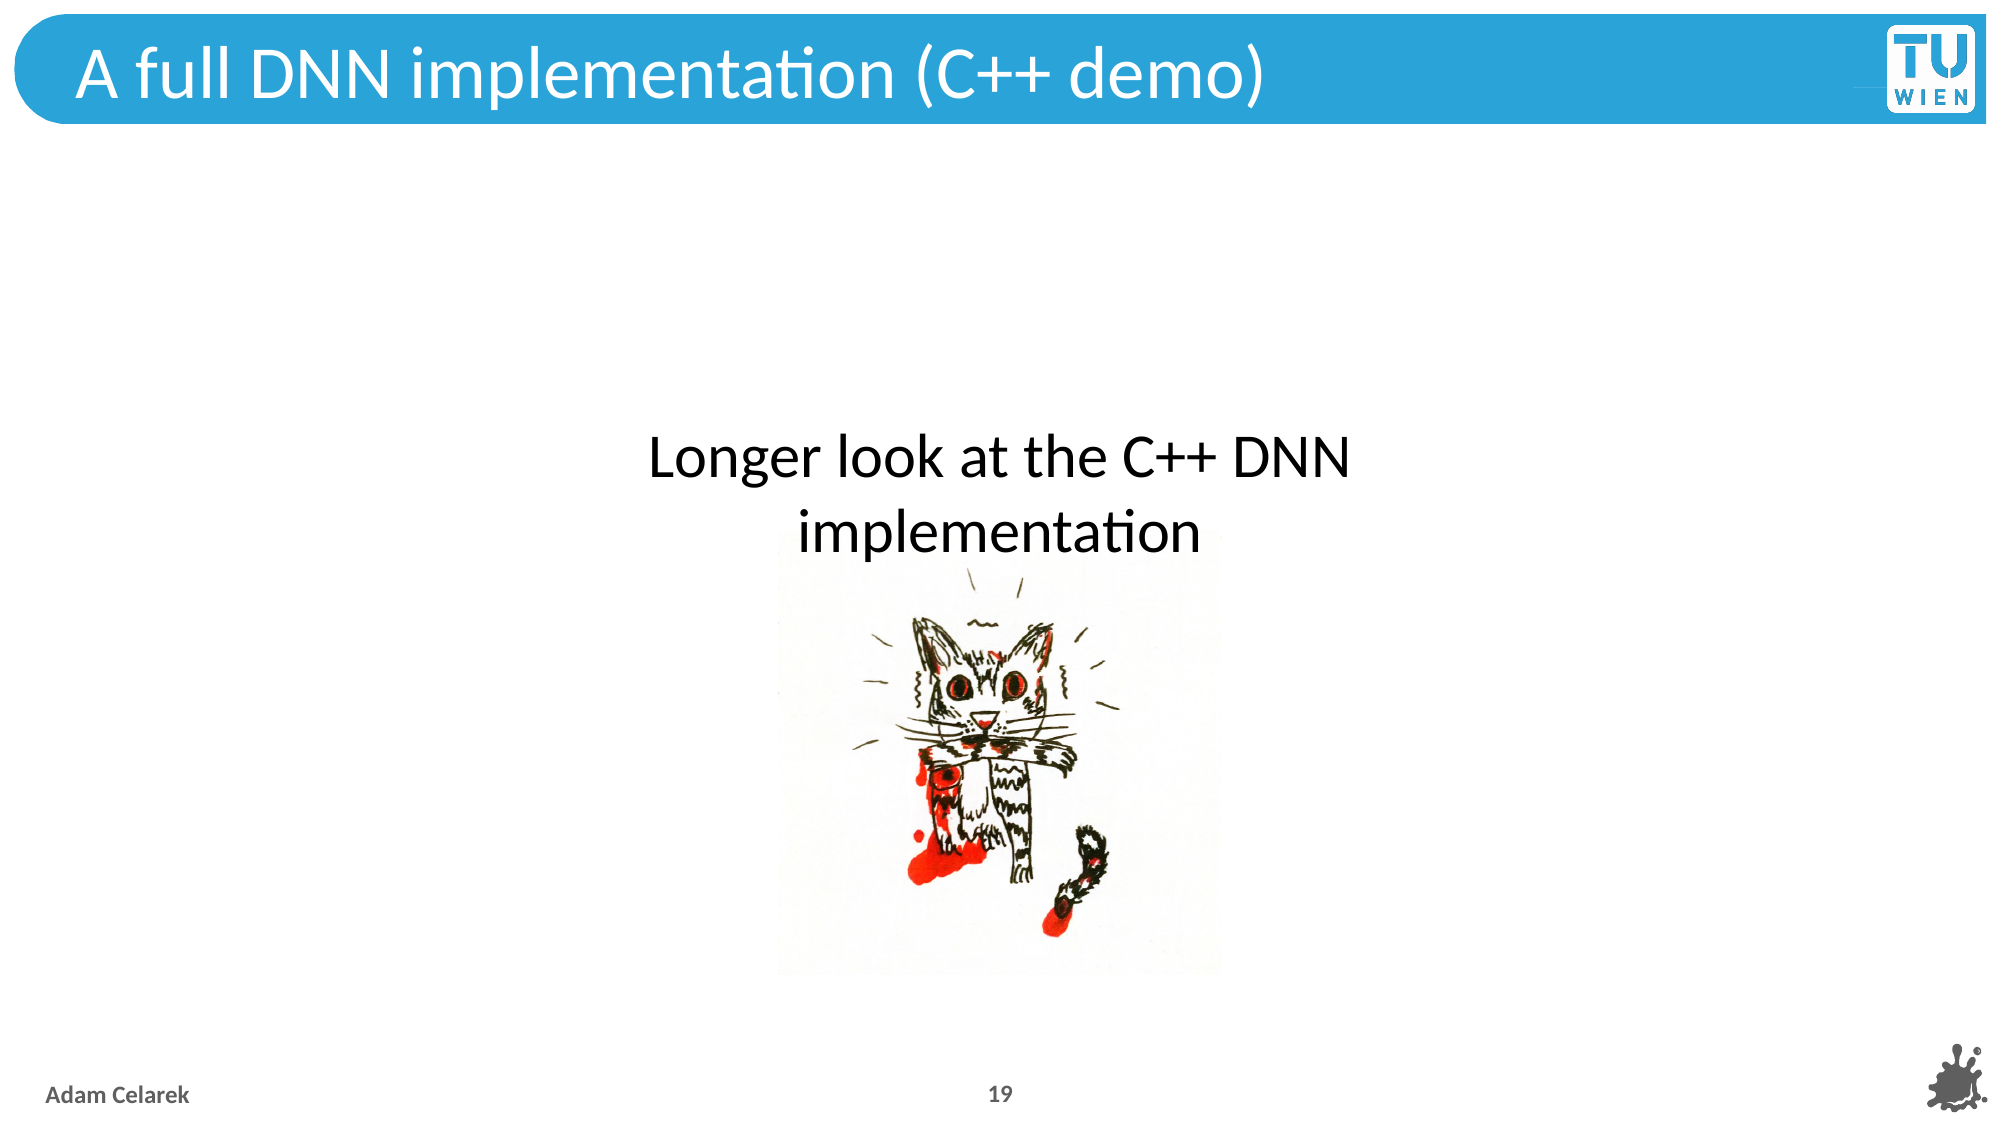

# A full DNN implementation (C++ demo)
Longer look at the C++ DNN implementation
Adam Celarek